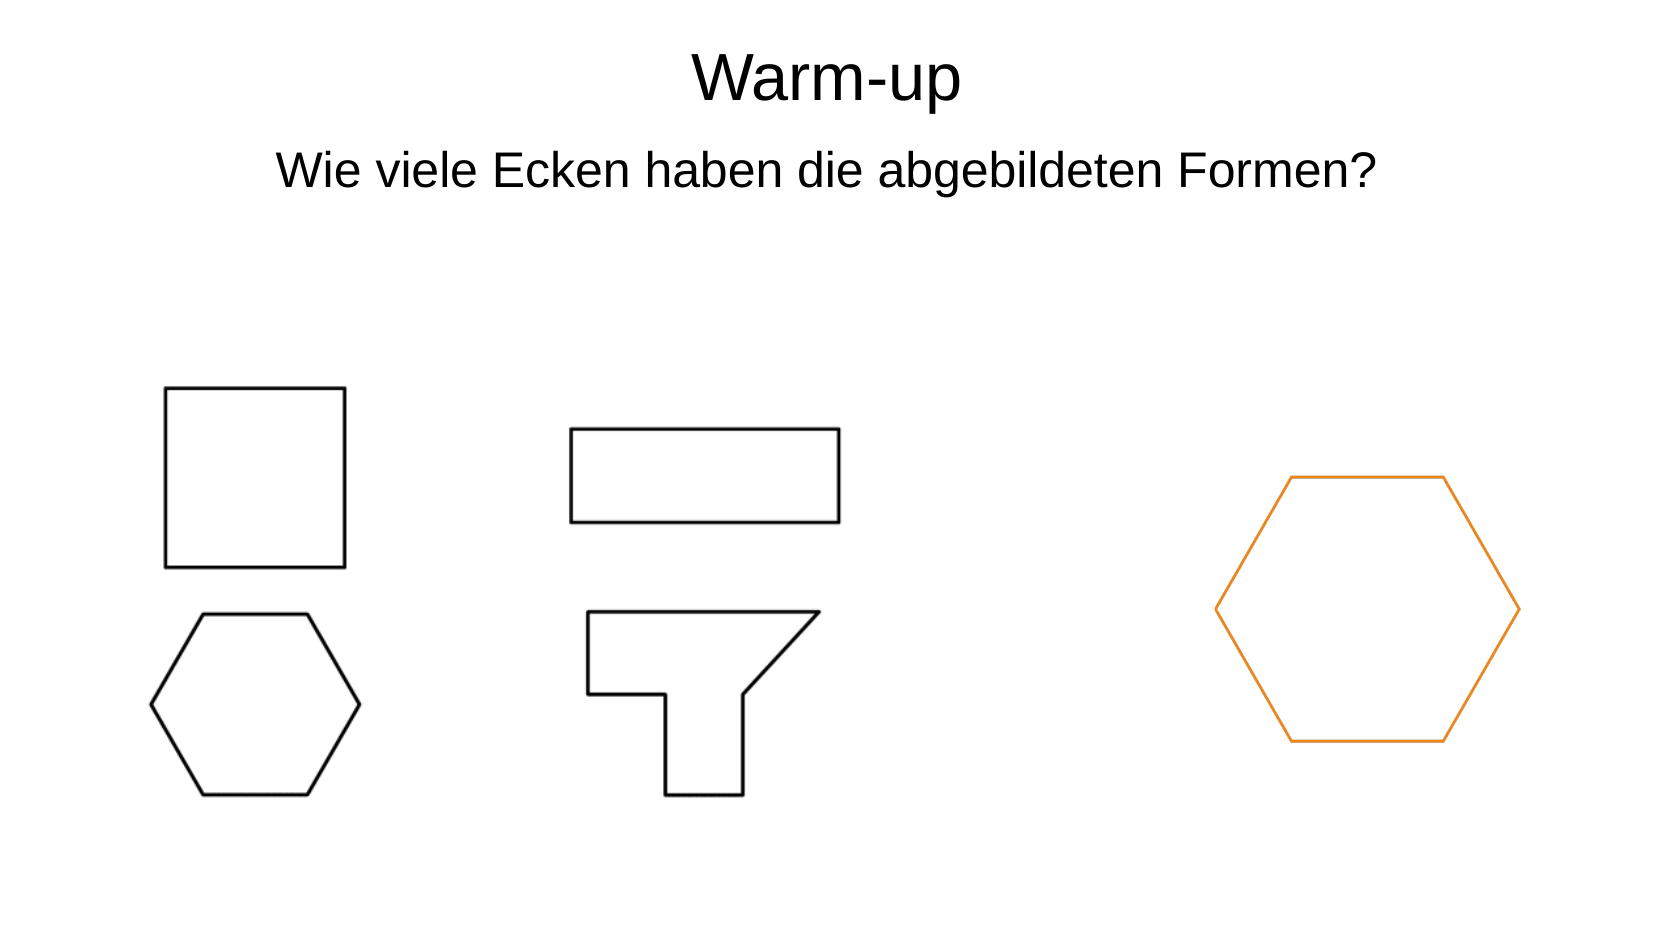

# Warm-up
Wie viele Ecken haben die abgebildeten Formen?